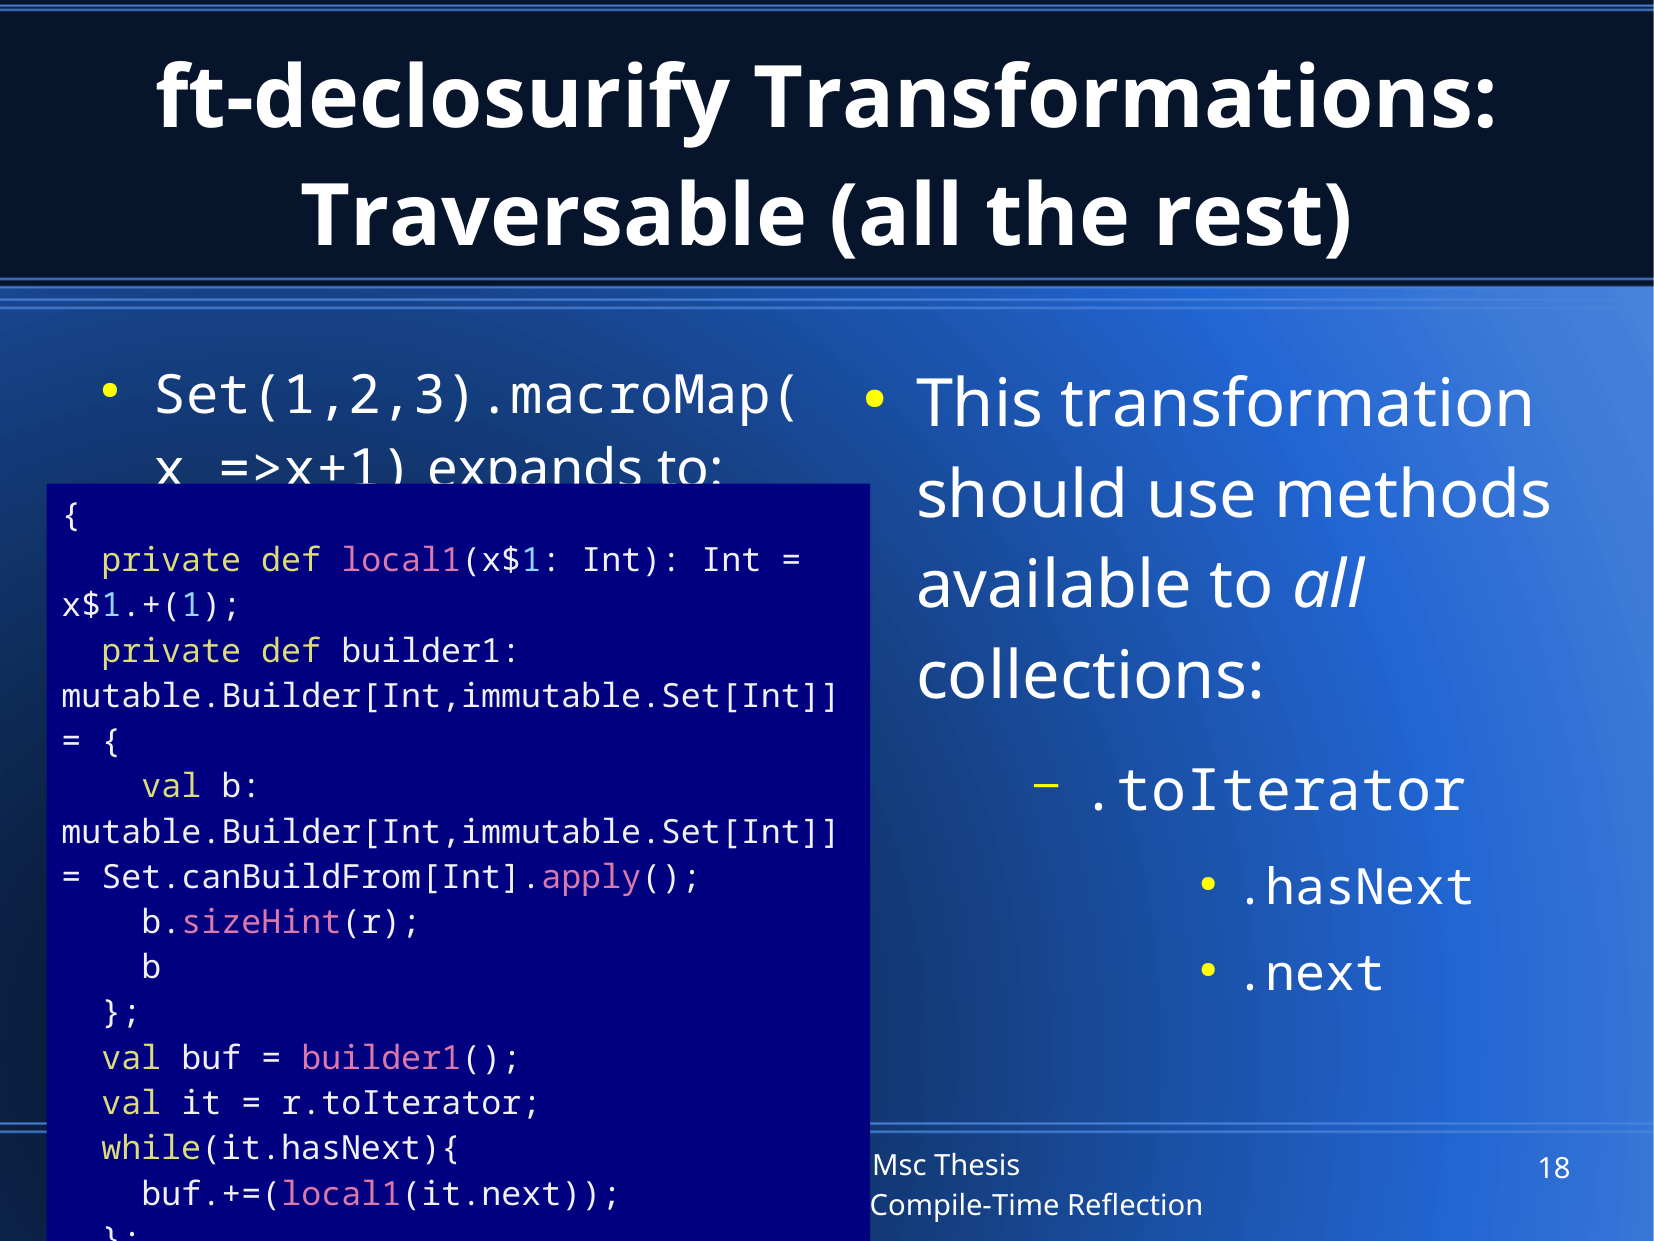

# ft-declosurify Transformations: Traversable (all the rest)
Set(1,2,3).macroMap(x =>x+1) expands to:
This transformation should use methods available to all collections:
.toIterator
.hasNext
.next
{
 private def local1(x$1: Int): Int = x$1.+(1);
 private def builder1: mutable.Builder[Int,immutable.Set[Int]] = {
 val b: mutable.Builder[Int,immutable.Set[Int]] = Set.canBuildFrom[Int].apply();
 b.sizeHint(r);
 b
 };
 val buf = builder1();
 val it = r.toIterator;
 while(it.hasNext){
 buf.+=(local1(it.next));
 };
 buf.result
}
18